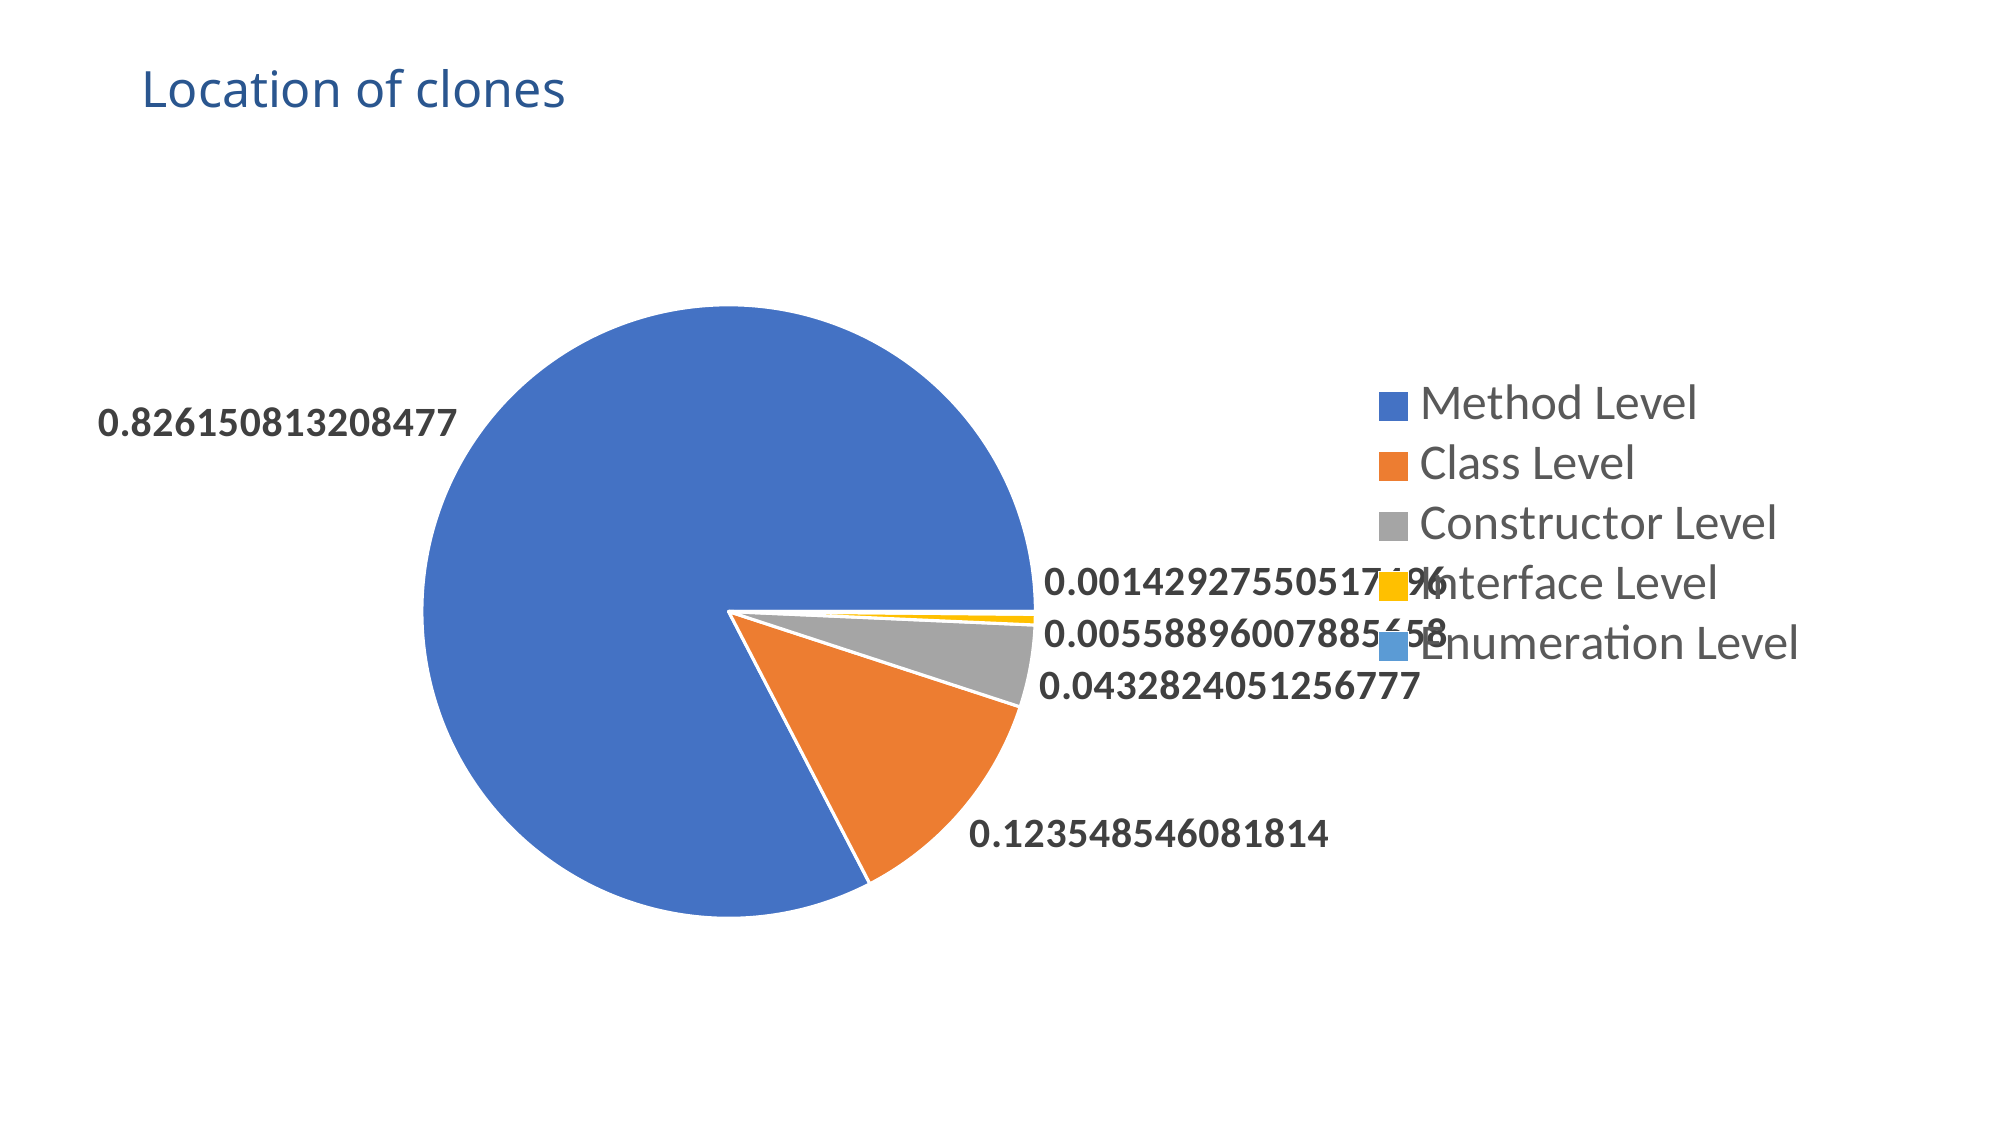

Location of clones
### Chart
| Category | % |
|---|---|
| Method Level | 0.826150813208477 |
| Class Level | 0.123548546081814 |
| Constructor Level | 0.0432824051256777 |
| Interface Level | 0.00558896007885658 |
| Enumeration Level | 0.00142927550517496 |
### Chart
| Category |
|---|